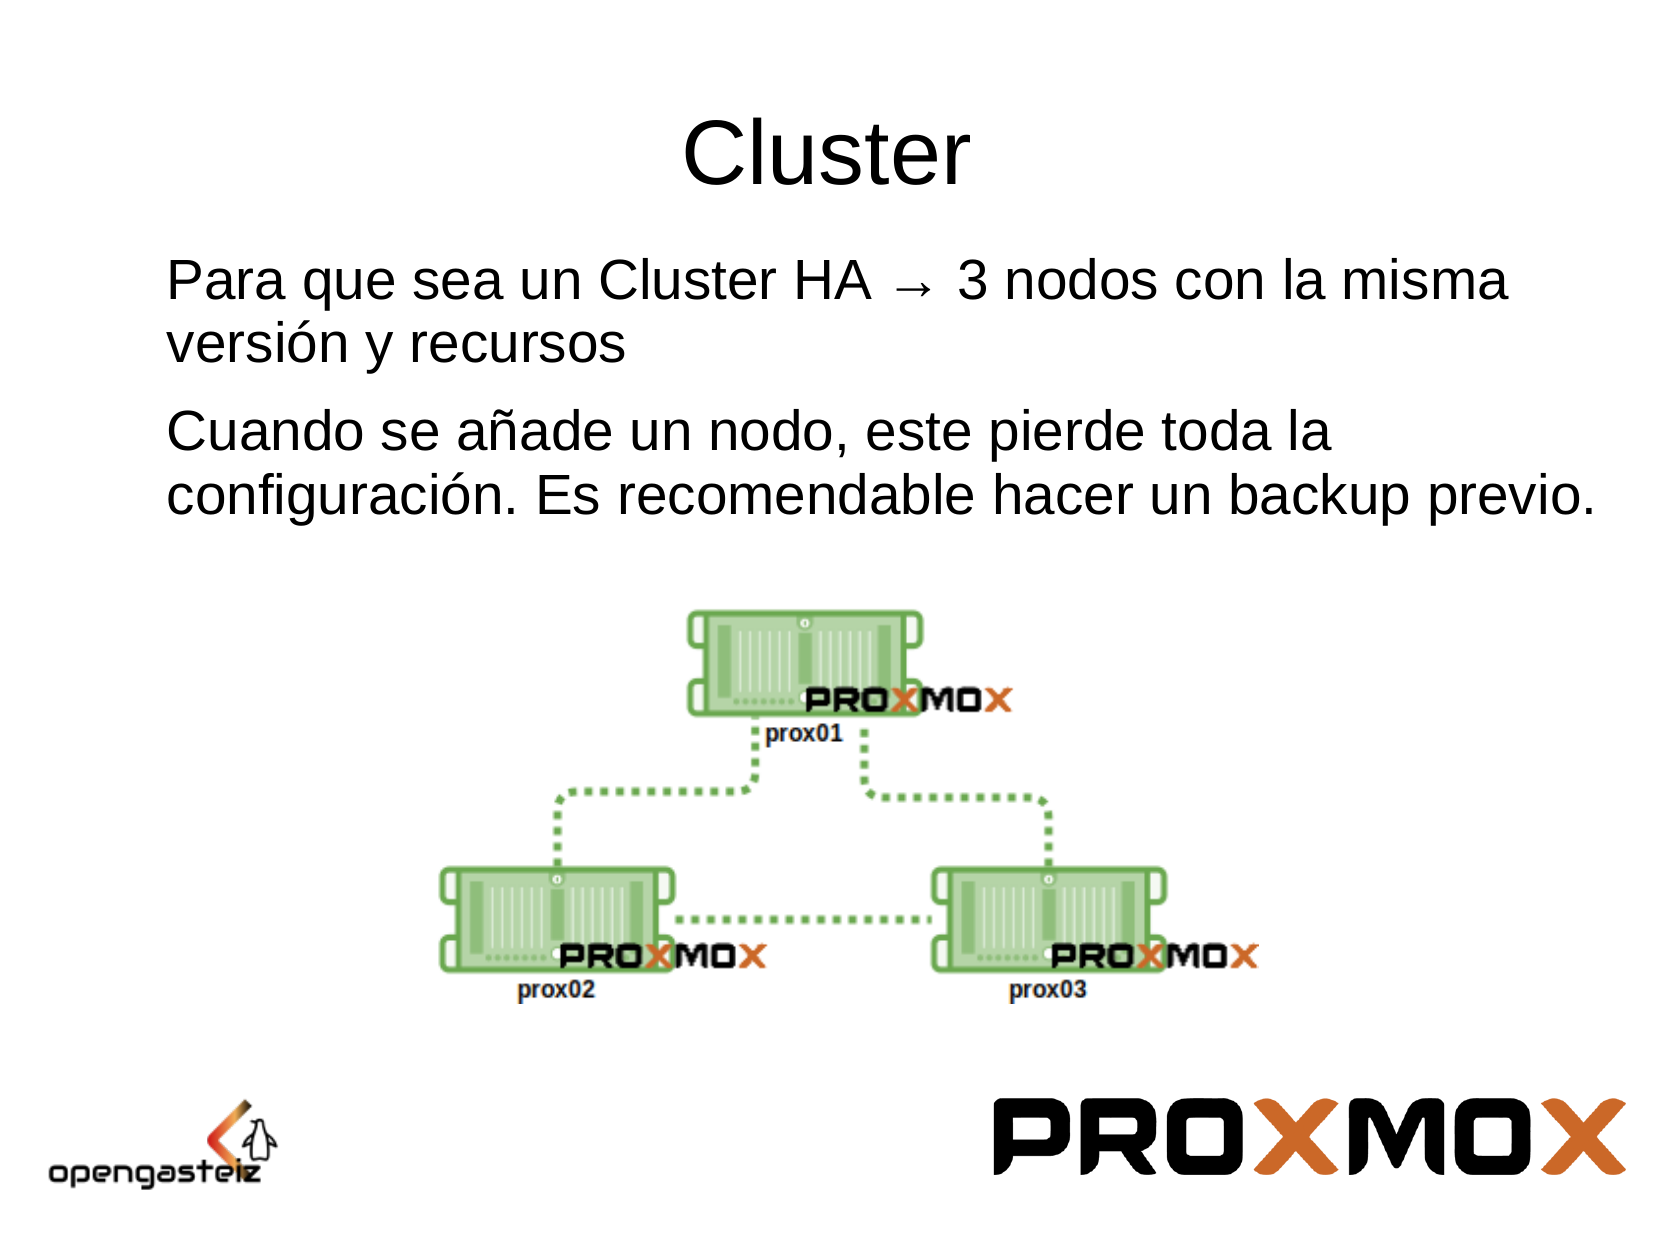

# Cluster
Para que sea un Cluster HA → 3 nodos con la misma versión y recursos
Cuando se añade un nodo, este pierde toda la configuración. Es recomendable hacer un backup previo.